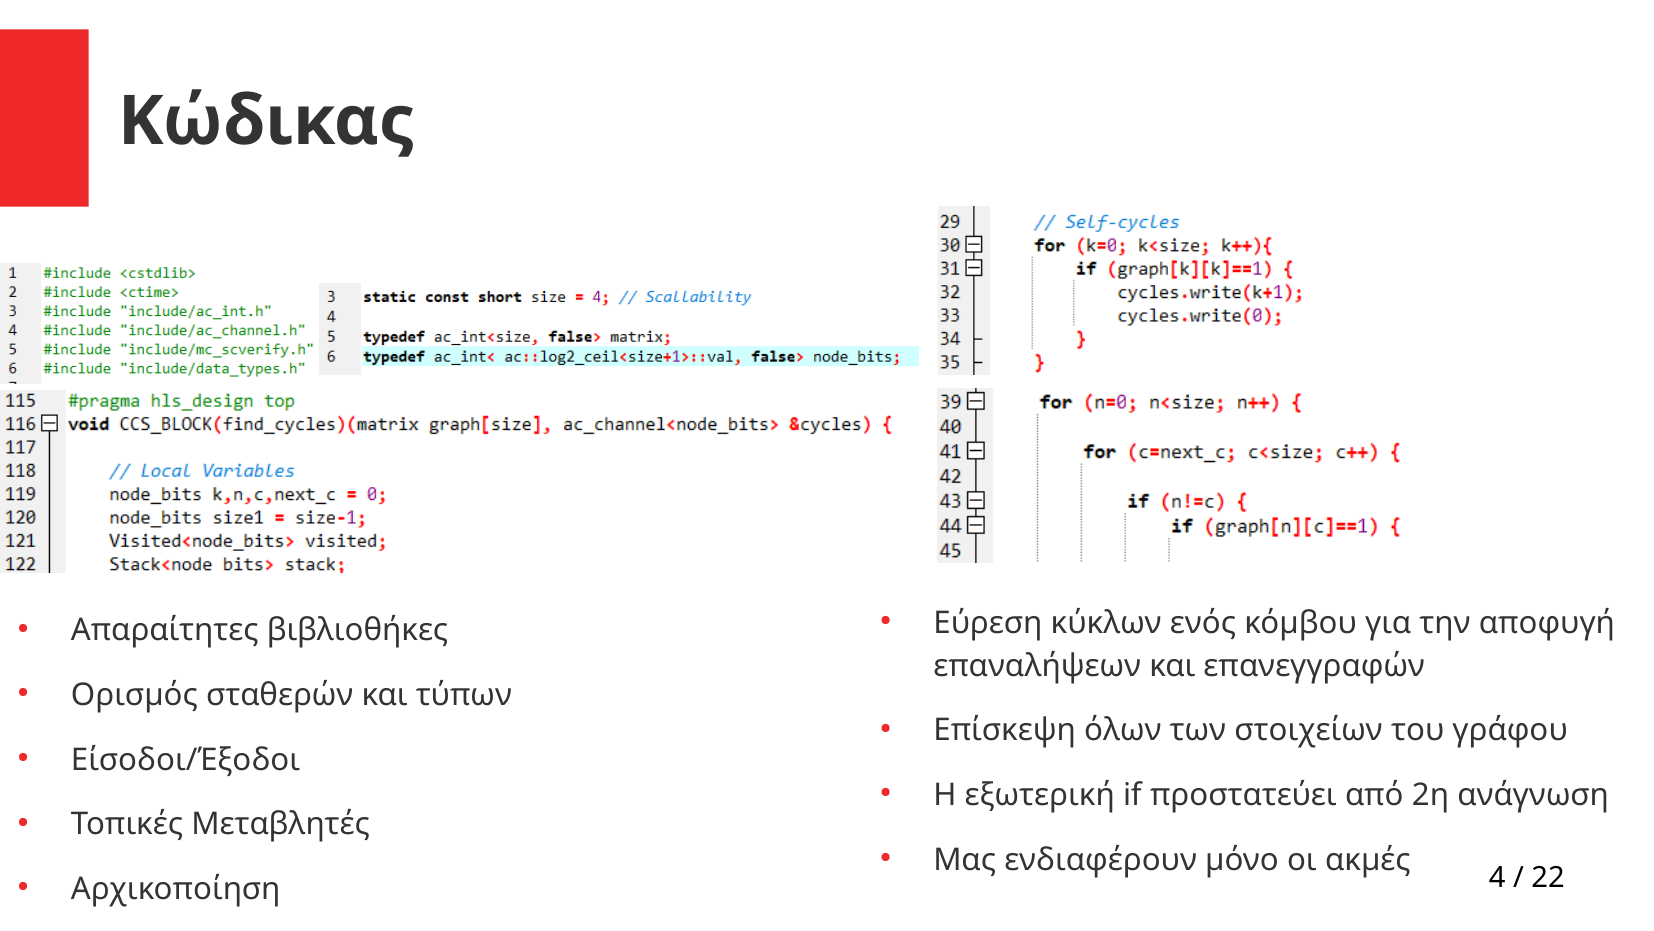

# Κώδικας
Εύρεση κύκλων ενός κόμβου για την αποφυγή επαναλήψεων και επανεγγραφών
Επίσκεψη όλων των στοιχείων του γράφου
Η εξωτερική if προστατεύει από 2η ανάγνωση
Μας ενδιαφέρουν μόνο οι ακμές
Απαραίτητες βιβλιοθήκες
Ορισμός σταθερών και τύπων
Είσοδοι/Έξοδοι
Τοπικές Μεταβλητές
Αρχικοποίηση
4